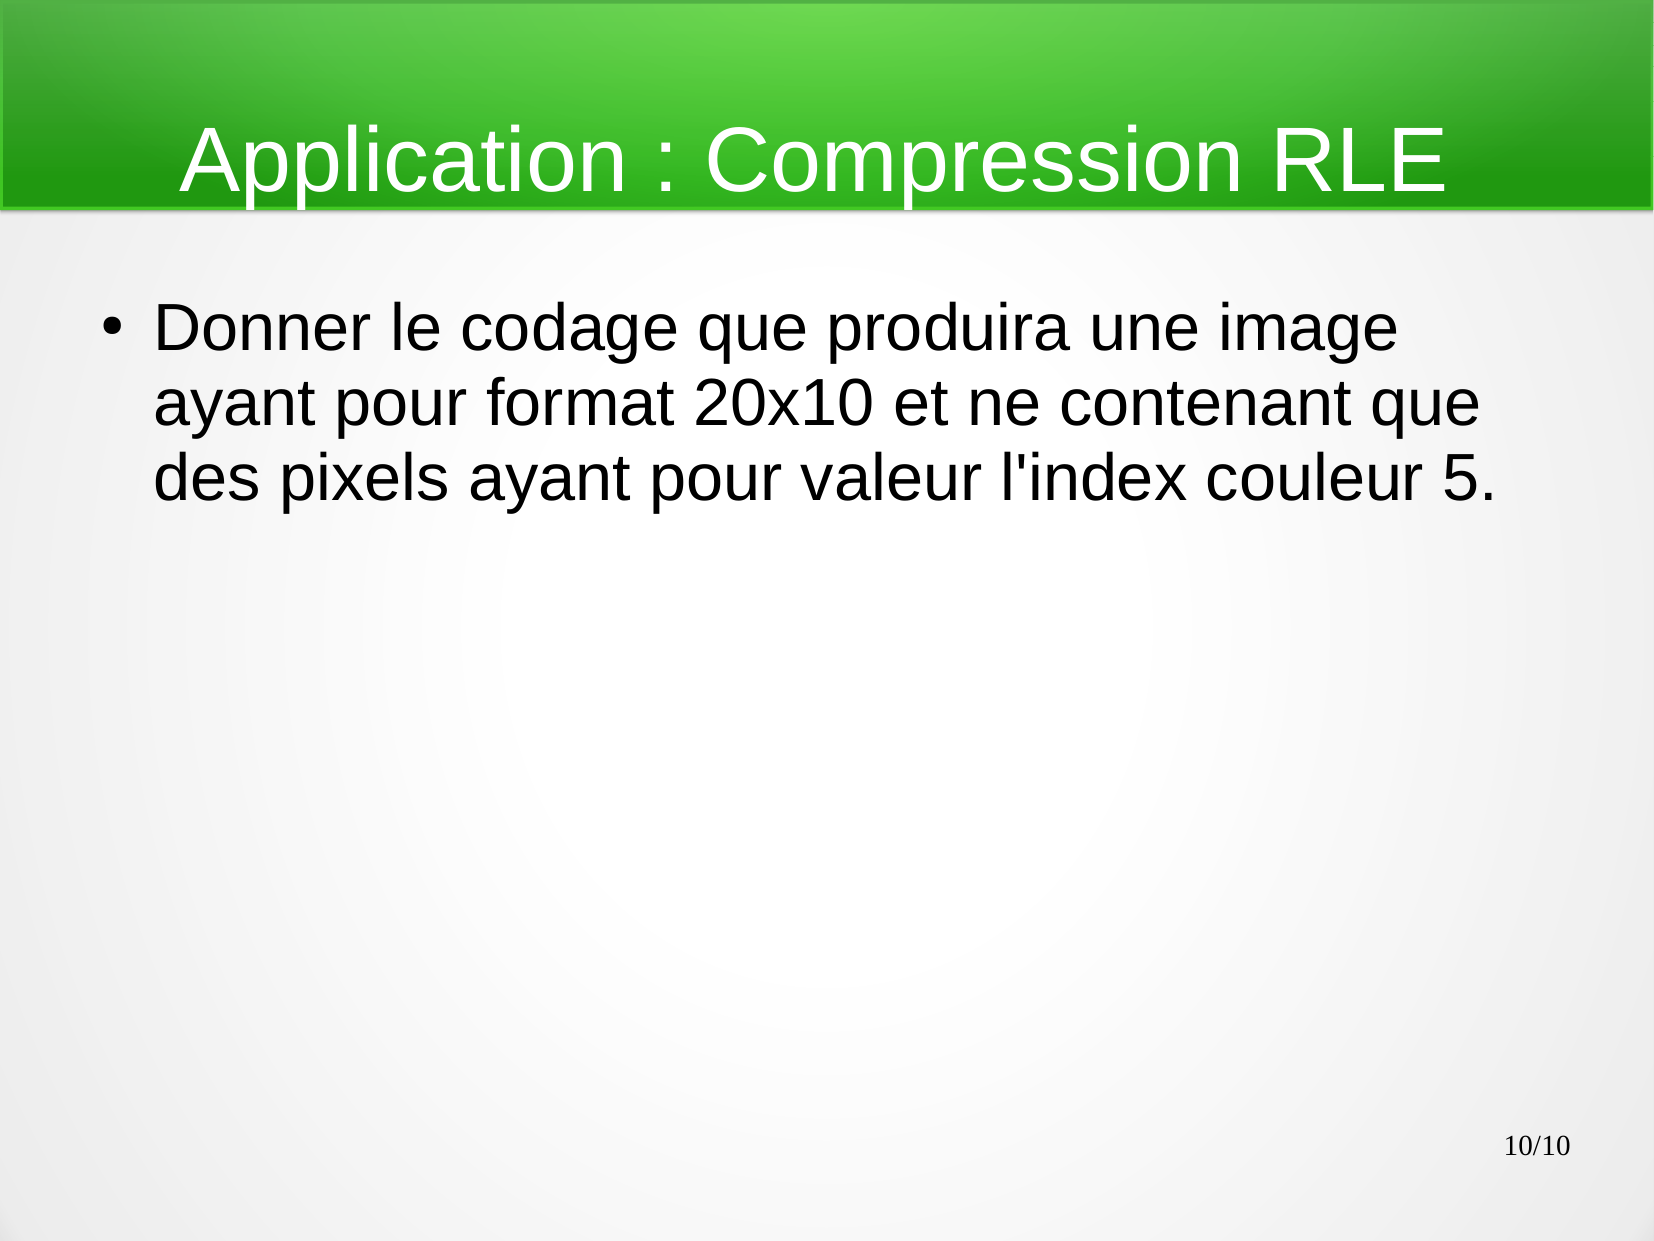

# Application : Compression RLE
Donner le codage que produira une image ayant pour format 20x10 et ne contenant que des pixels ayant pour valeur l'index couleur 5.
10